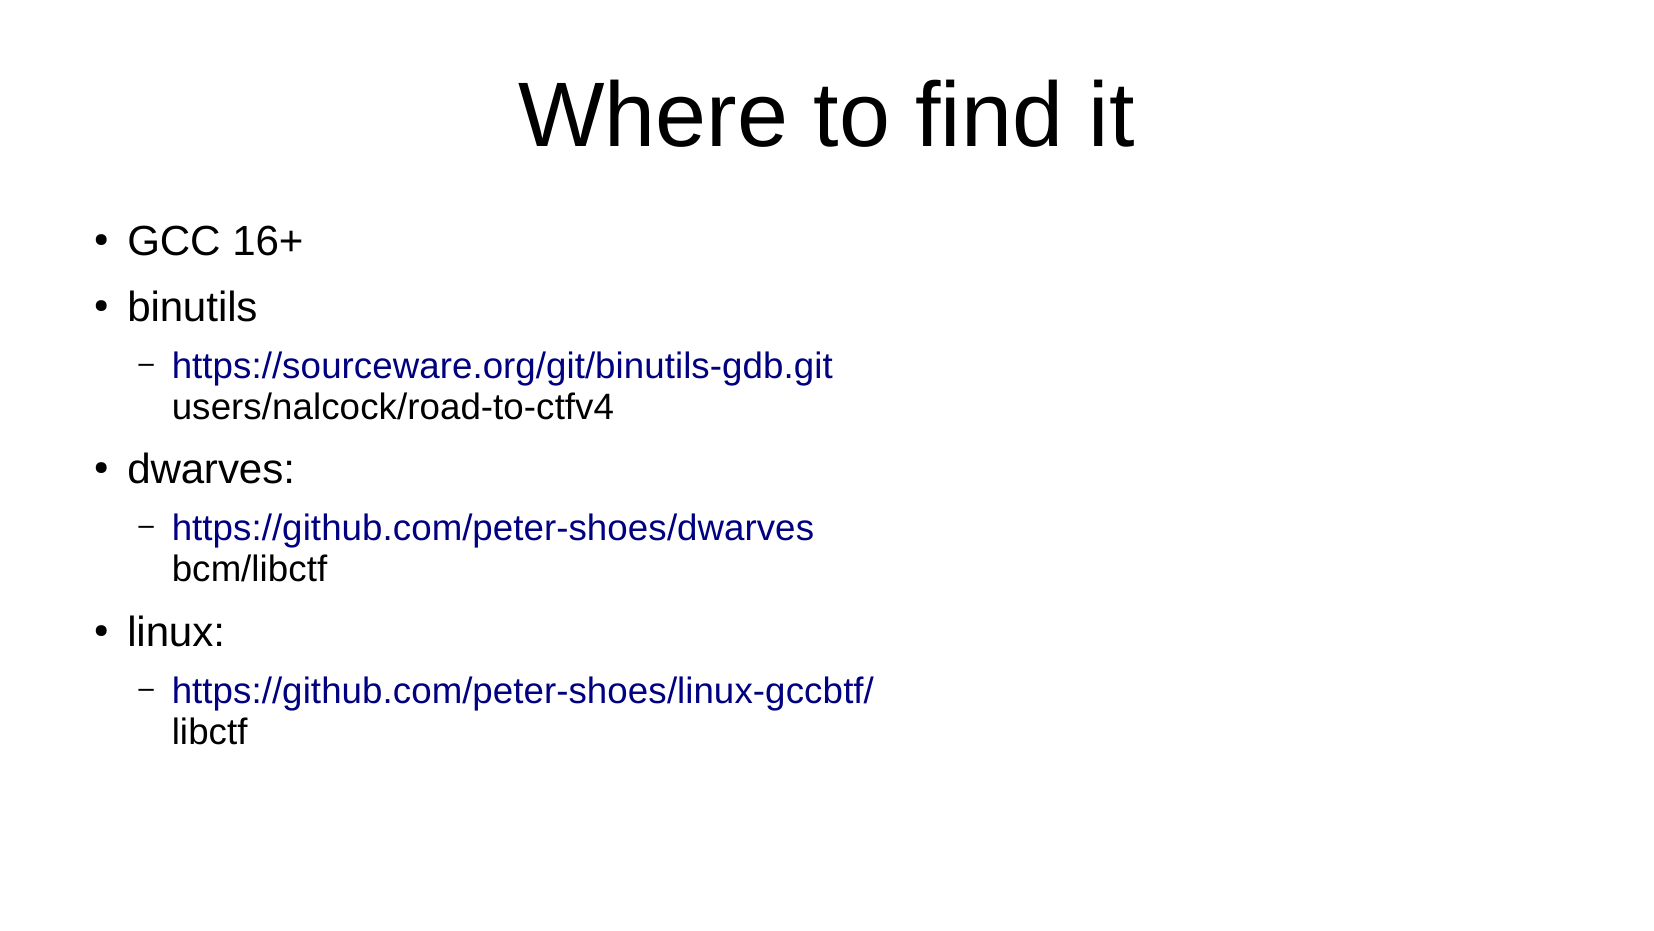

# Where to find it
GCC 16+
binutils
https://sourceware.org/git/binutils-gdb.git
users/nalcock/road-to-ctfv4
dwarves:
https://github.com/peter-shoes/dwarves
bcm/libctf
linux:
https://github.com/peter-shoes/linux-gccbtf/
libctf